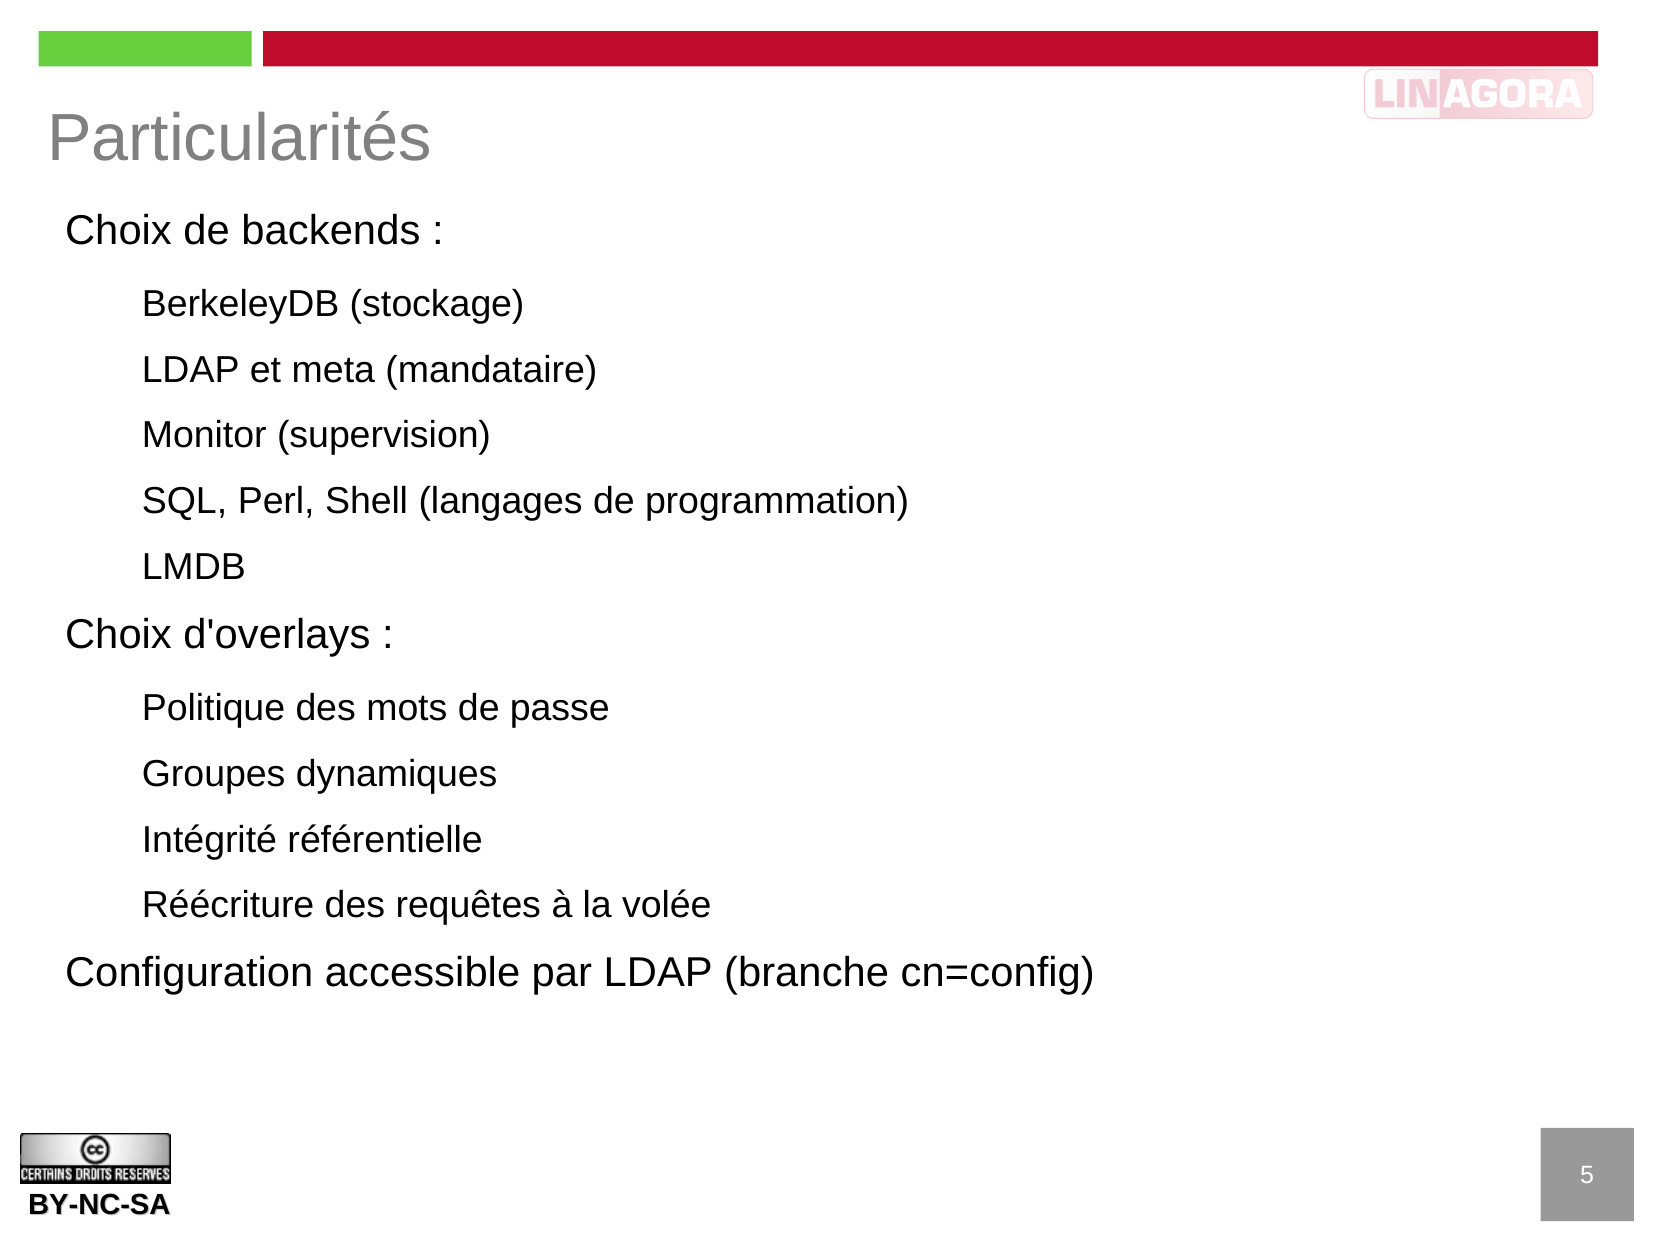

# Particularités
Choix de backends :
BerkeleyDB (stockage)
LDAP et meta (mandataire)
Monitor (supervision)
SQL, Perl, Shell (langages de programmation)
LMDB
Choix d'overlays :
Politique des mots de passe
Groupes dynamiques
Intégrité référentielle
Réécriture des requêtes à la volée
Configuration accessible par LDAP (branche cn=config)